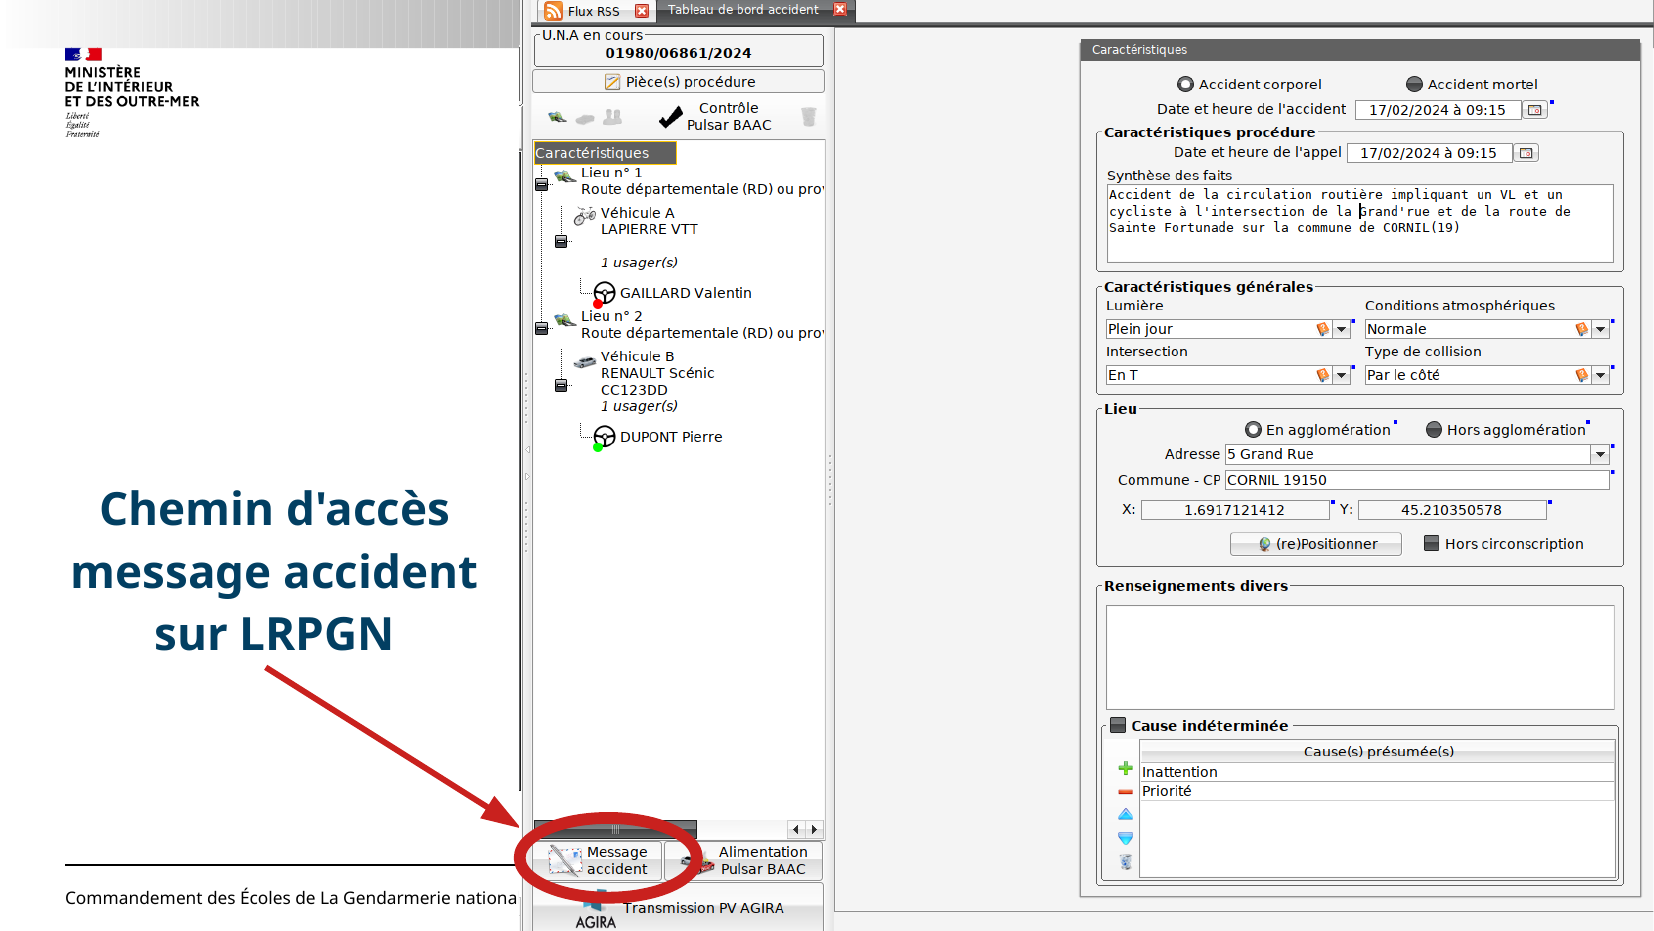

#
3. Le message accident
Chemin d'accès message accident sur LRPGN